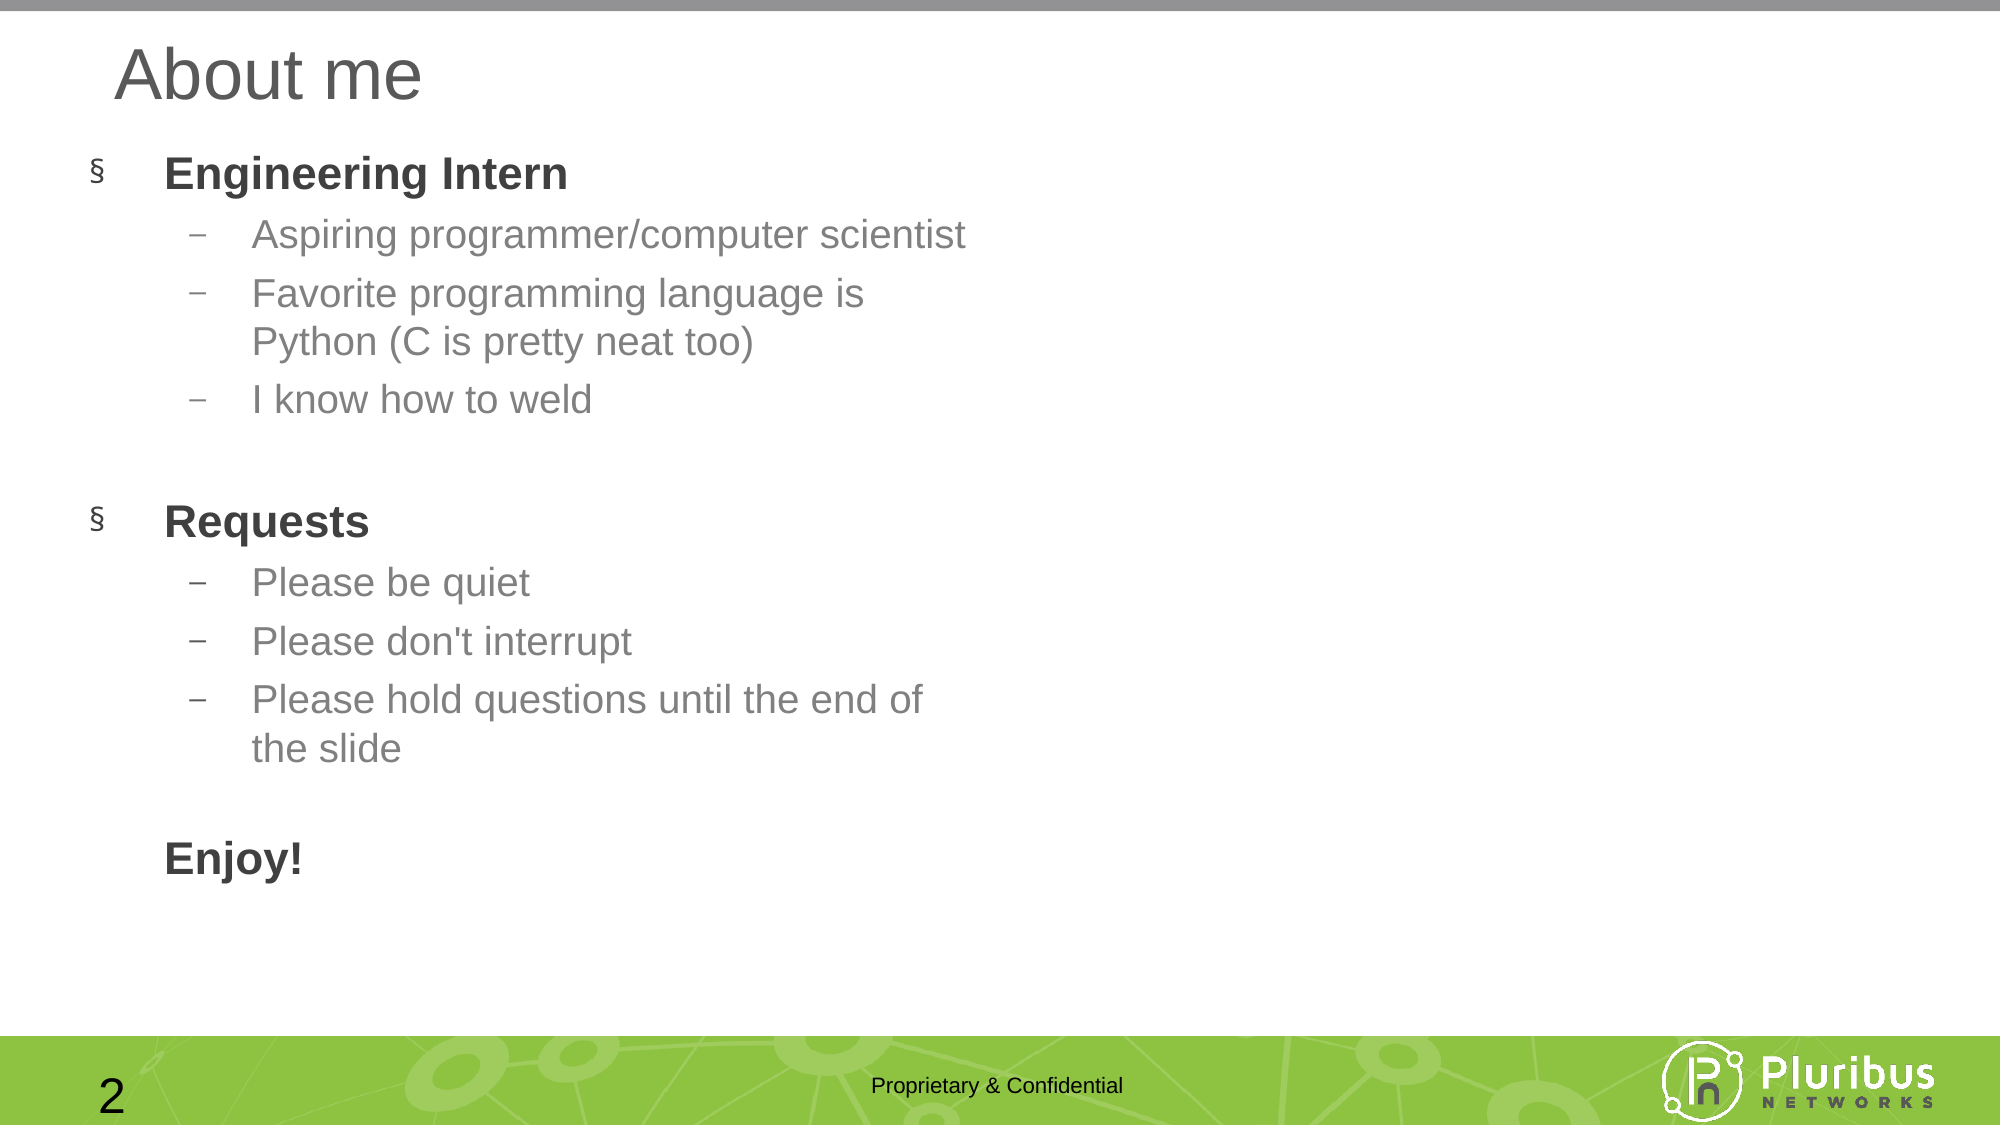

# About me
Engineering Intern
Aspiring programmer/computer scientist
Favorite programming language is Python (C is pretty neat too)
I know how to weld
Requests
Please be quiet
Please don't interrupt
Please hold questions until the end of the slide
Enjoy!